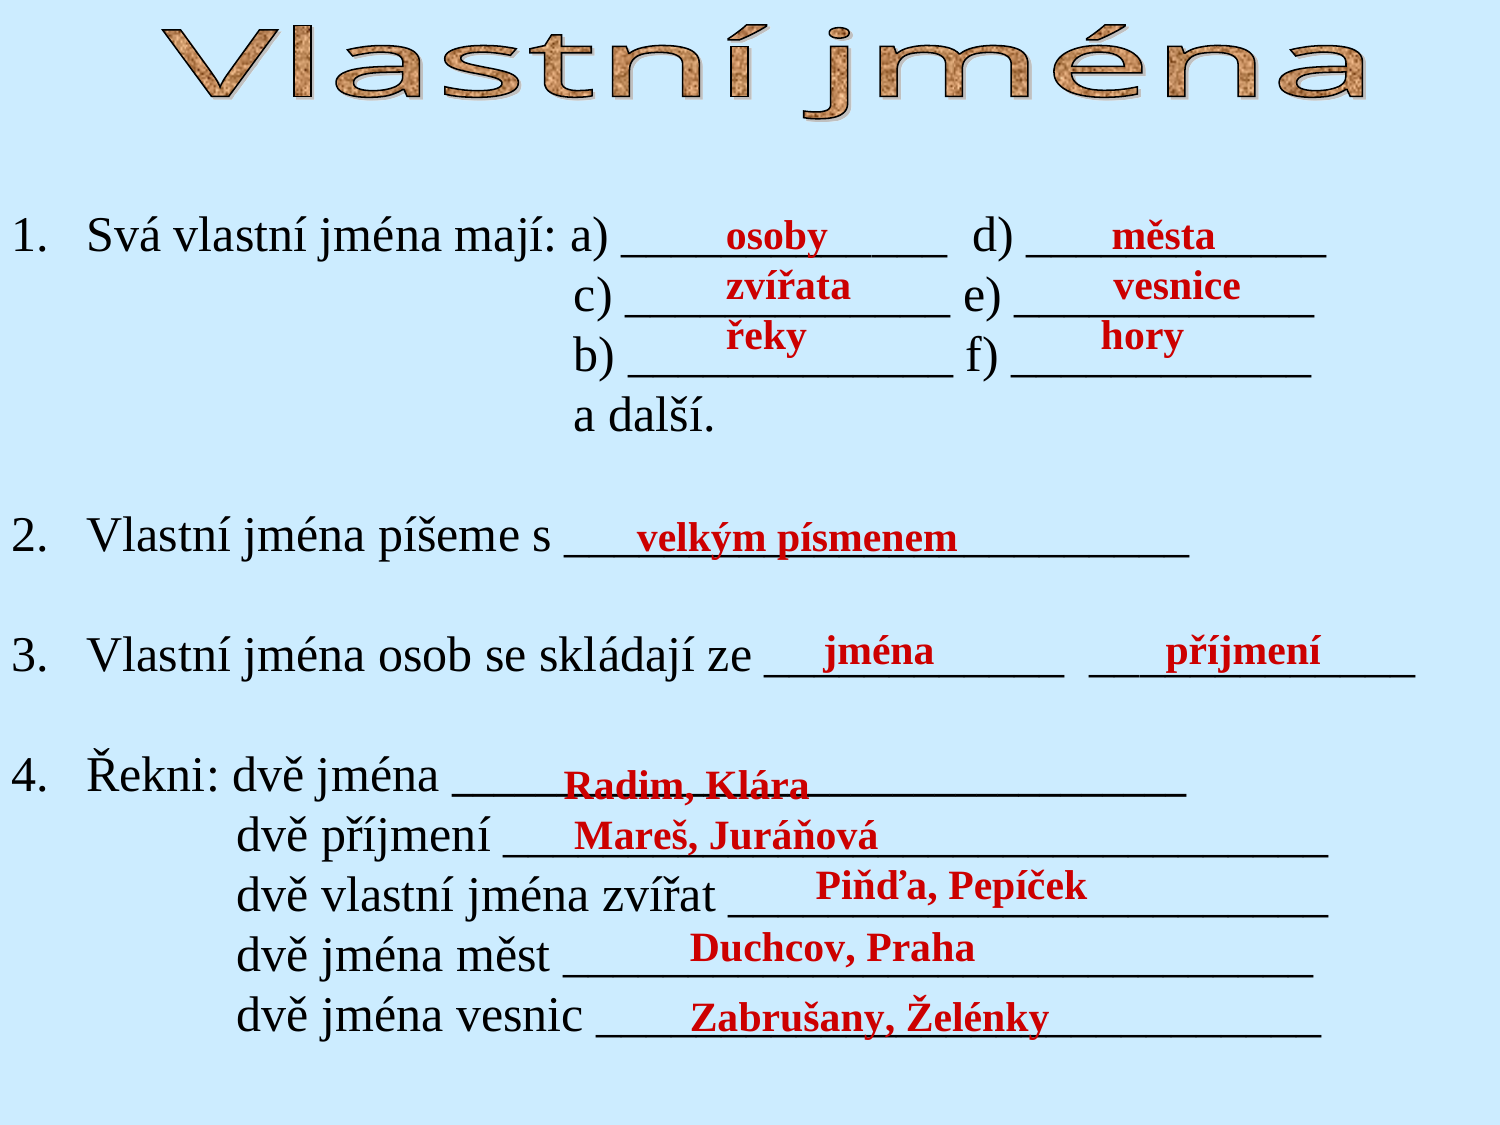

Vlastní jména
Svá vlastní jména mají: a) _____________ d) ____________
 c) _____________ e) ____________
 b) _____________ f) ____________
 a další.
2.	Vlastní jména píšeme s _________________________
3.	Vlastní jména osob se skládají ze ____________ _____________
4.	Řekni: dvě jména ___________________________________
 dvě příjmení _________________________________
 dvě vlastní jména zvířat ________________________
 dvě jména měst ______________________________
 dvě jména vesnic _____________________________
osoby města
zvířata vesnice
řeky hory
velkým písmenem
jména příjmení
Radim, Klára
 Mareš, Juráňová
 Piňďa, Pepíček
 Duchcov, Praha
 Zabrušany, Želénky